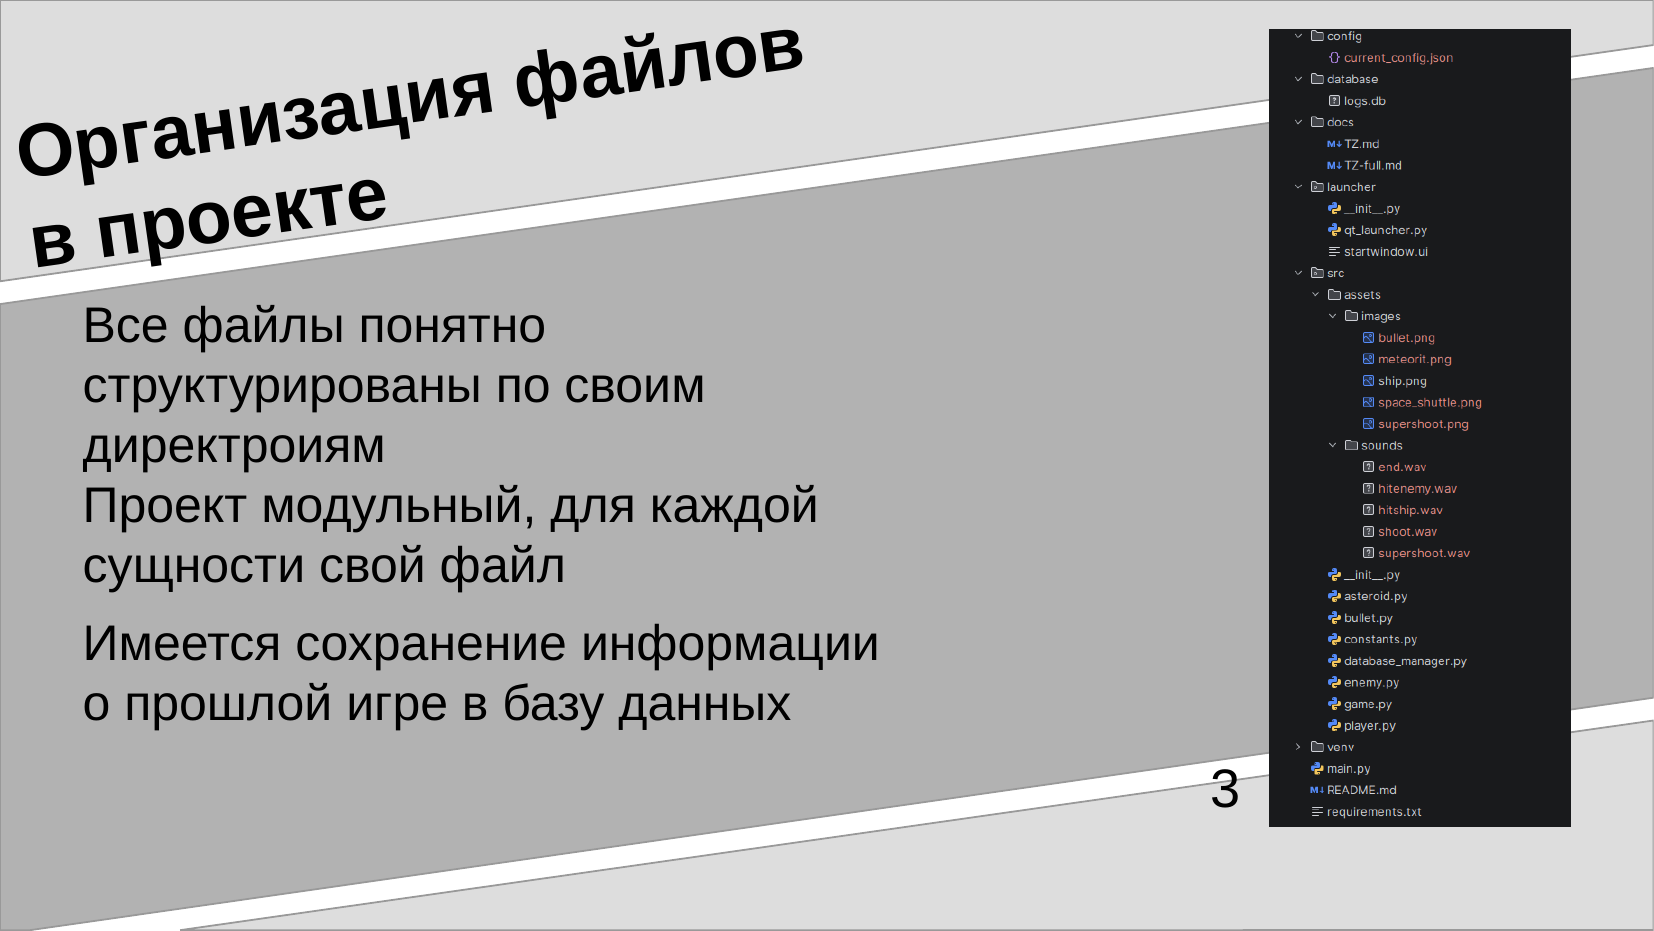

# Организация файлов в проекте
Все файлы понятно структурированы по своим директроиям
Проект модульный, для каждой сущности свой файл
Имеется сохранение информации о прошлой игре в базу данных